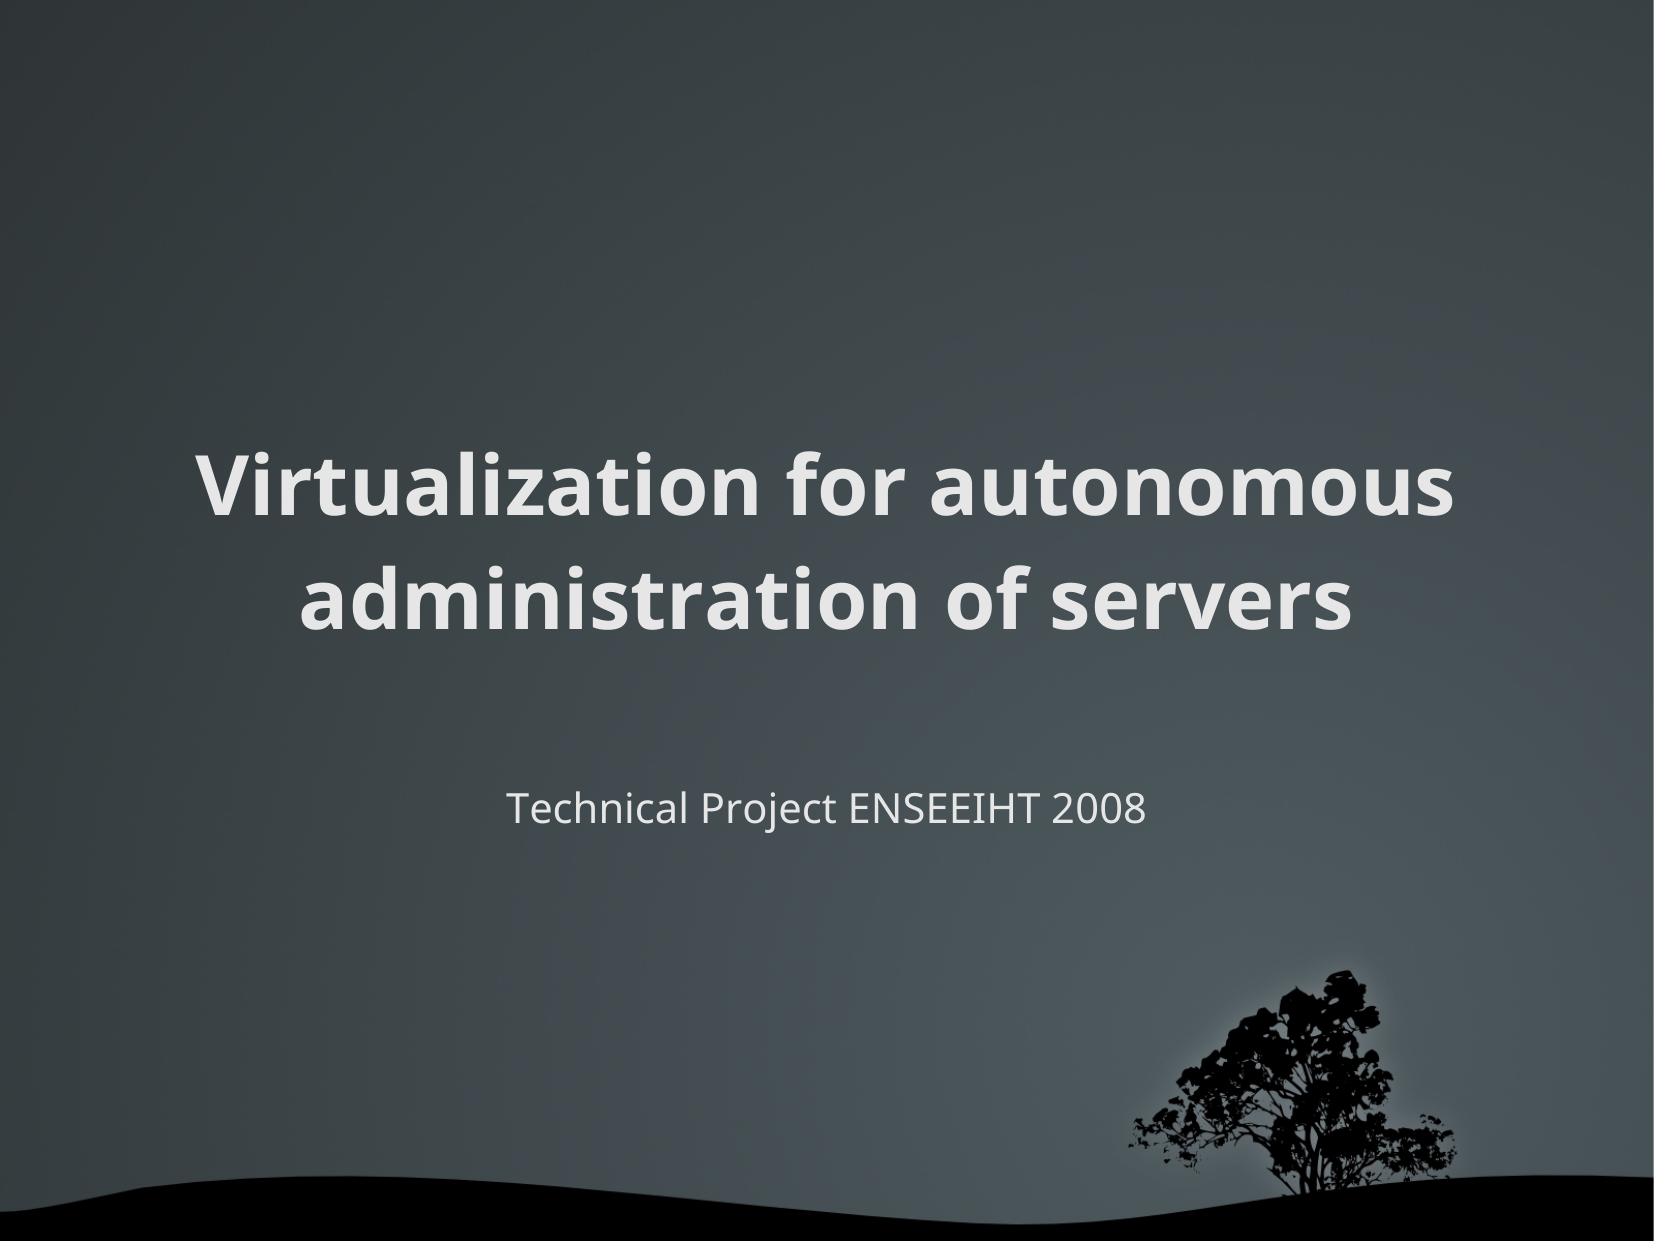

# Virtualization for autonomous administration of servers Technical Project ENSEEIHT 2008